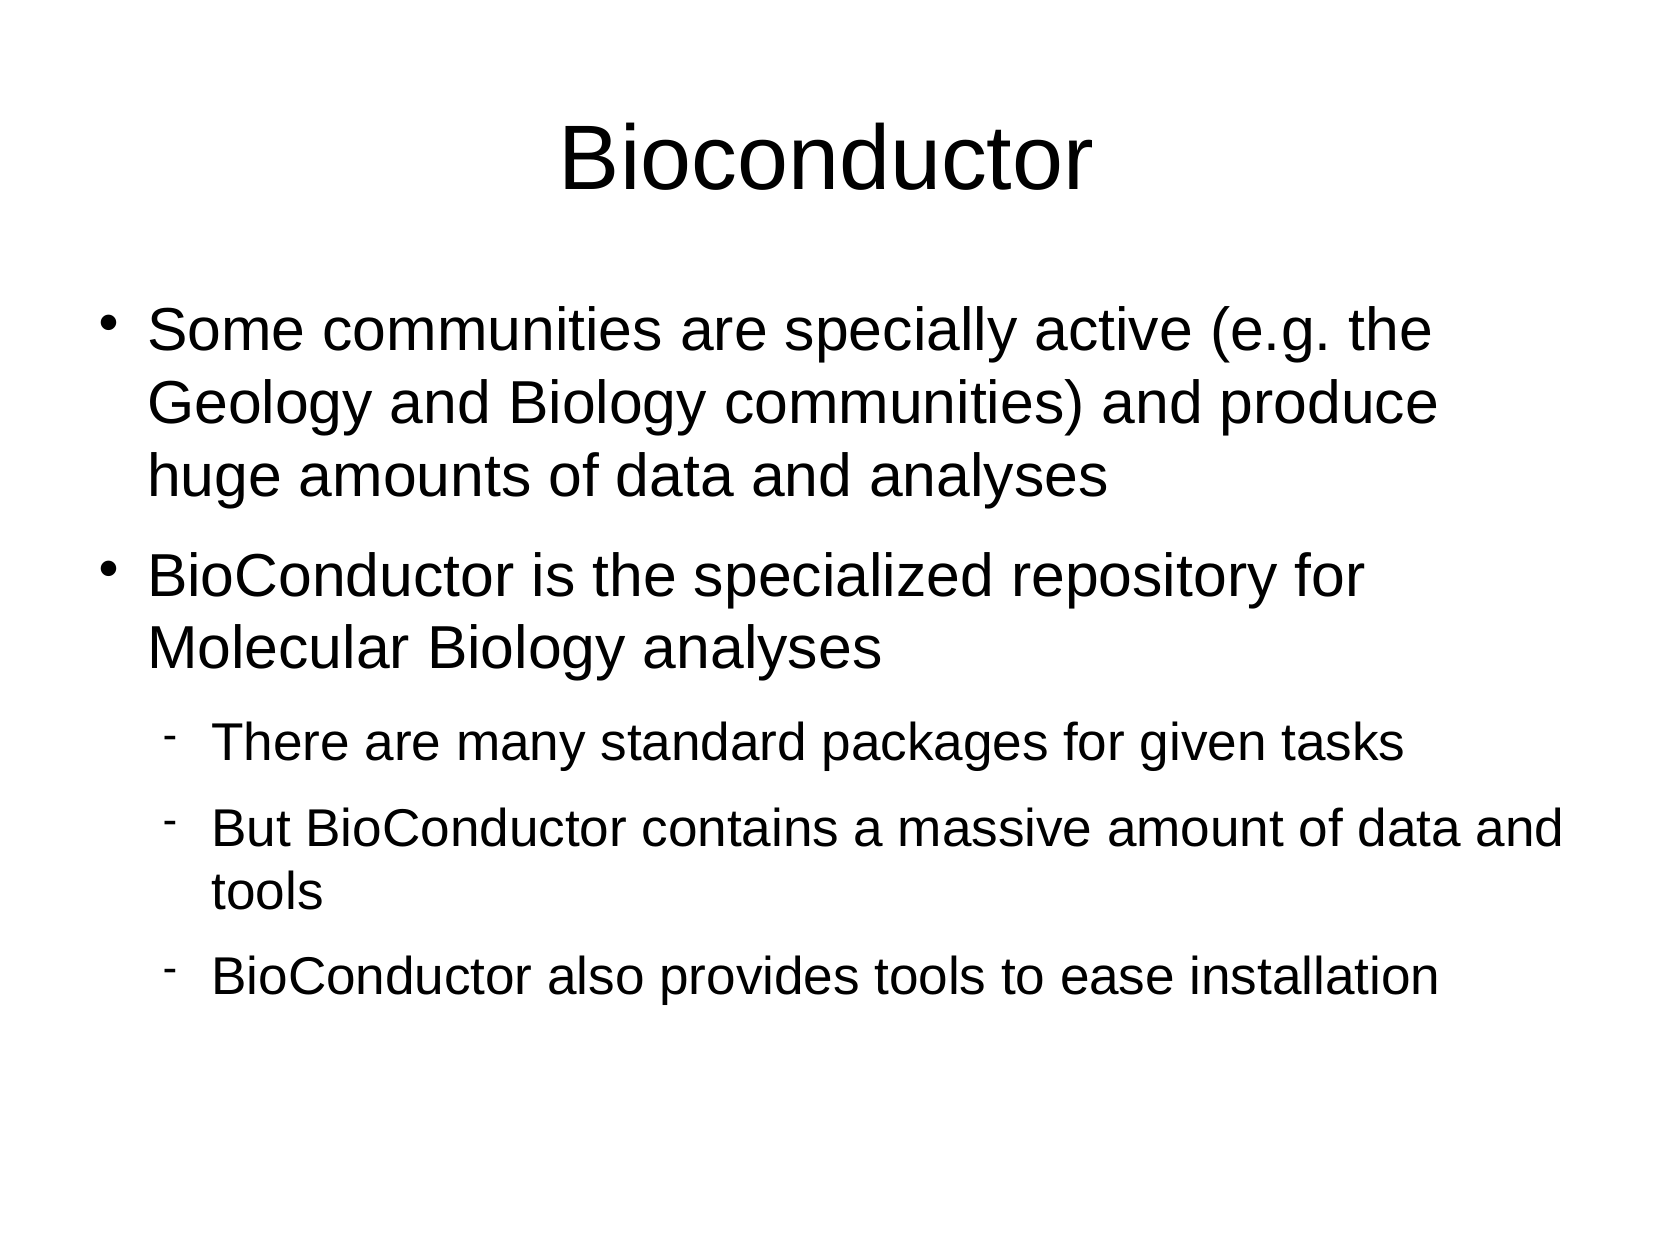

Bioconductor
Some communities are specially active (e.g. the Geology and Biology communities) and produce huge amounts of data and analyses
BioConductor is the specialized repository for Molecular Biology analyses
There are many standard packages for given tasks
But BioConductor contains a massive amount of data and tools
BioConductor also provides tools to ease installation